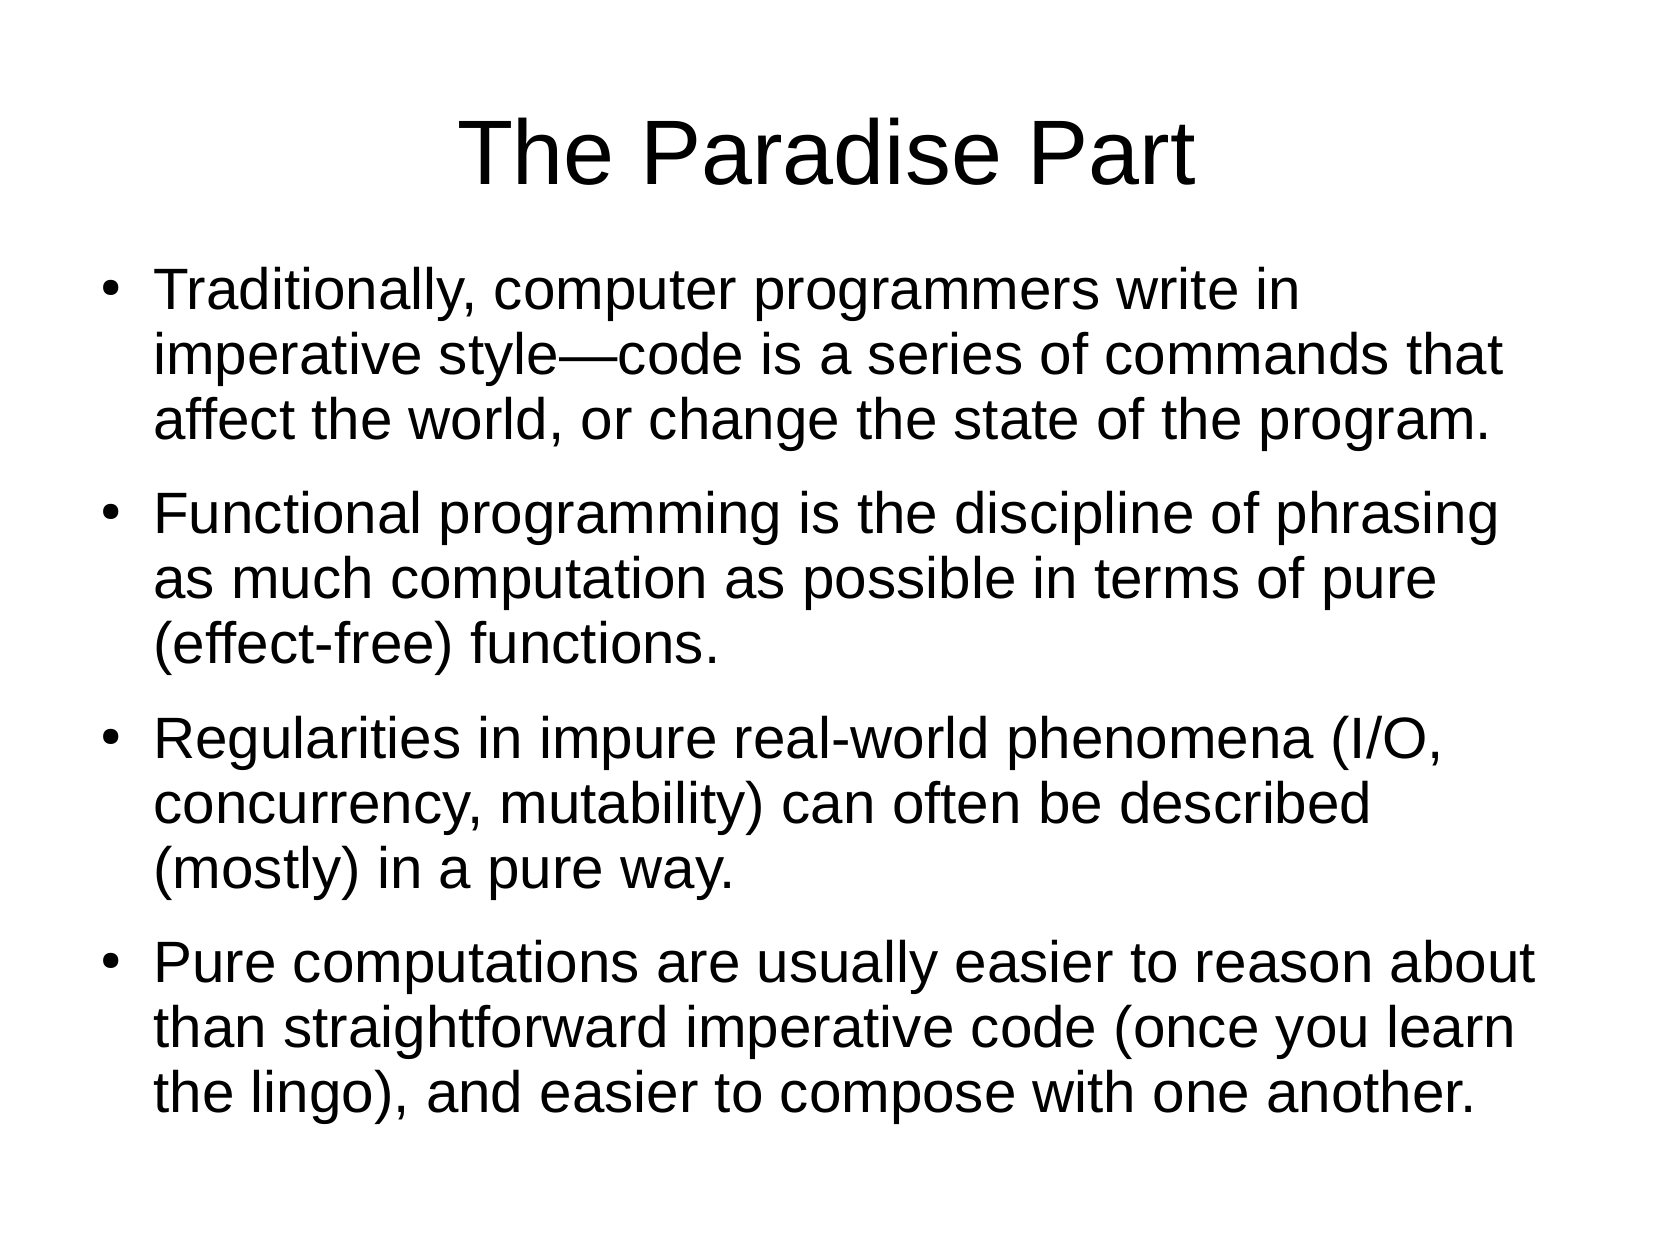

# The Paradise Part
Traditionally, computer programmers write in imperative style—code is a series of commands that affect the world, or change the state of the program.
Functional programming is the discipline of phrasing as much computation as possible in terms of pure (effect-free) functions.
Regularities in impure real-world phenomena (I/O, concurrency, mutability) can often be described (mostly) in a pure way.
Pure computations are usually easier to reason about than straightforward imperative code (once you learn the lingo), and easier to compose with one another.